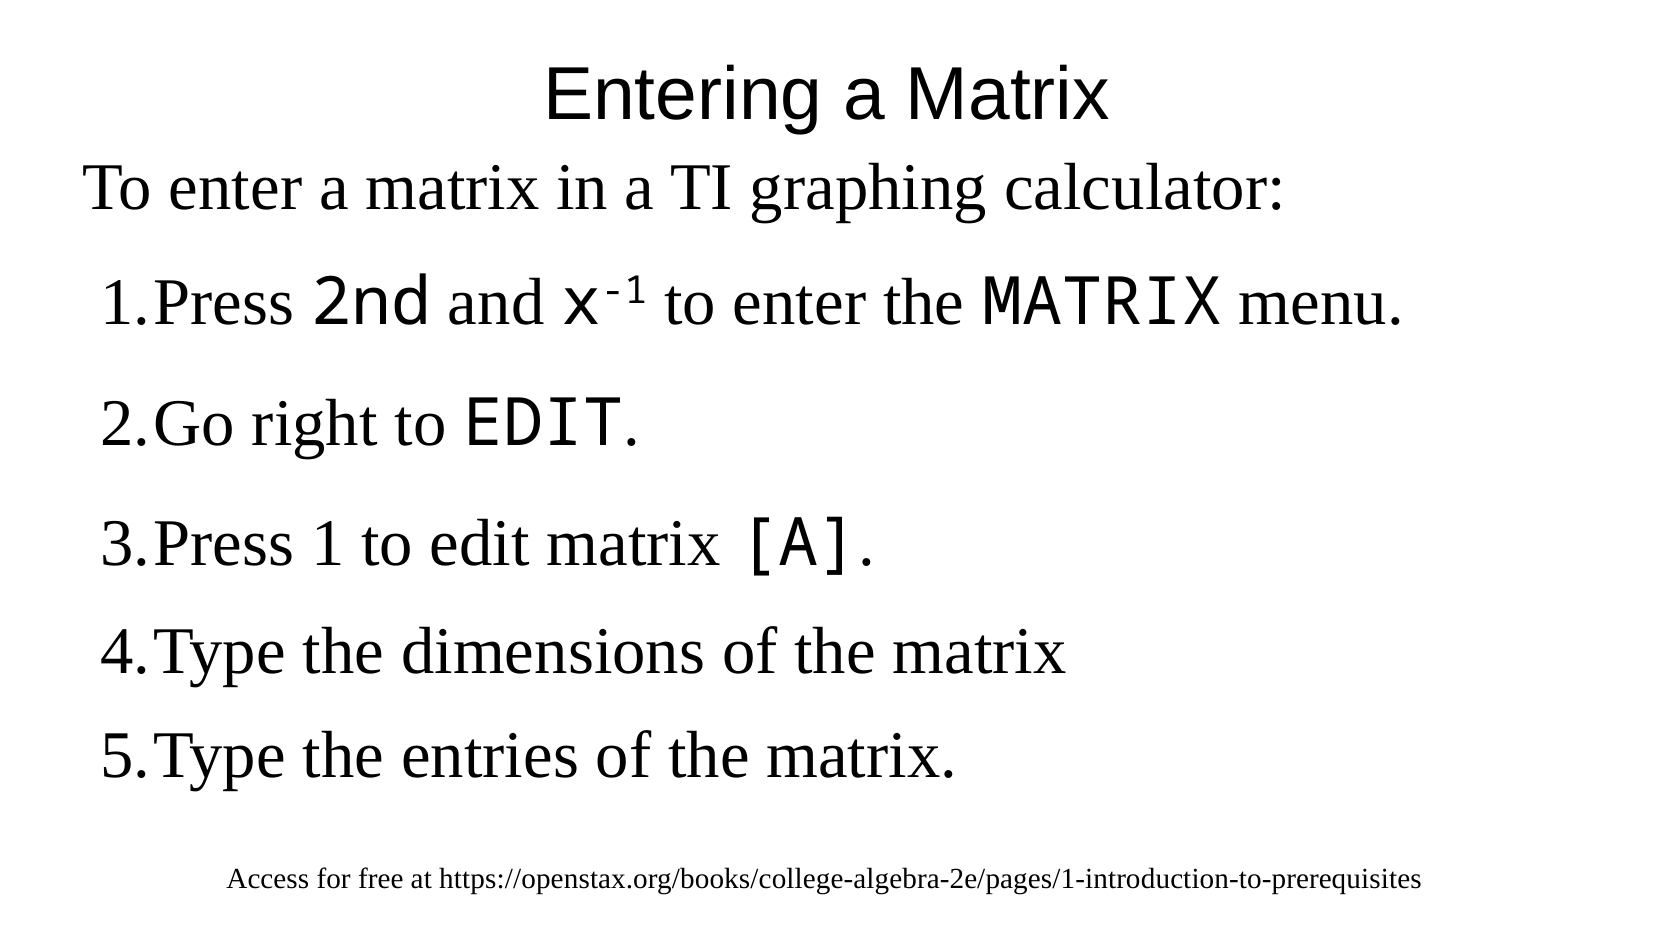

# Entering a Matrix
To enter a matrix in a TI graphing calculator:
Press 2nd and x-1 to enter the MATRIX menu.
Go right to EDIT.
Press 1 to edit matrix [A].
Type the dimensions of the matrix
Type the entries of the matrix.
Access for free at https://openstax.org/books/college-algebra-2e/pages/1-introduction-to-prerequisites